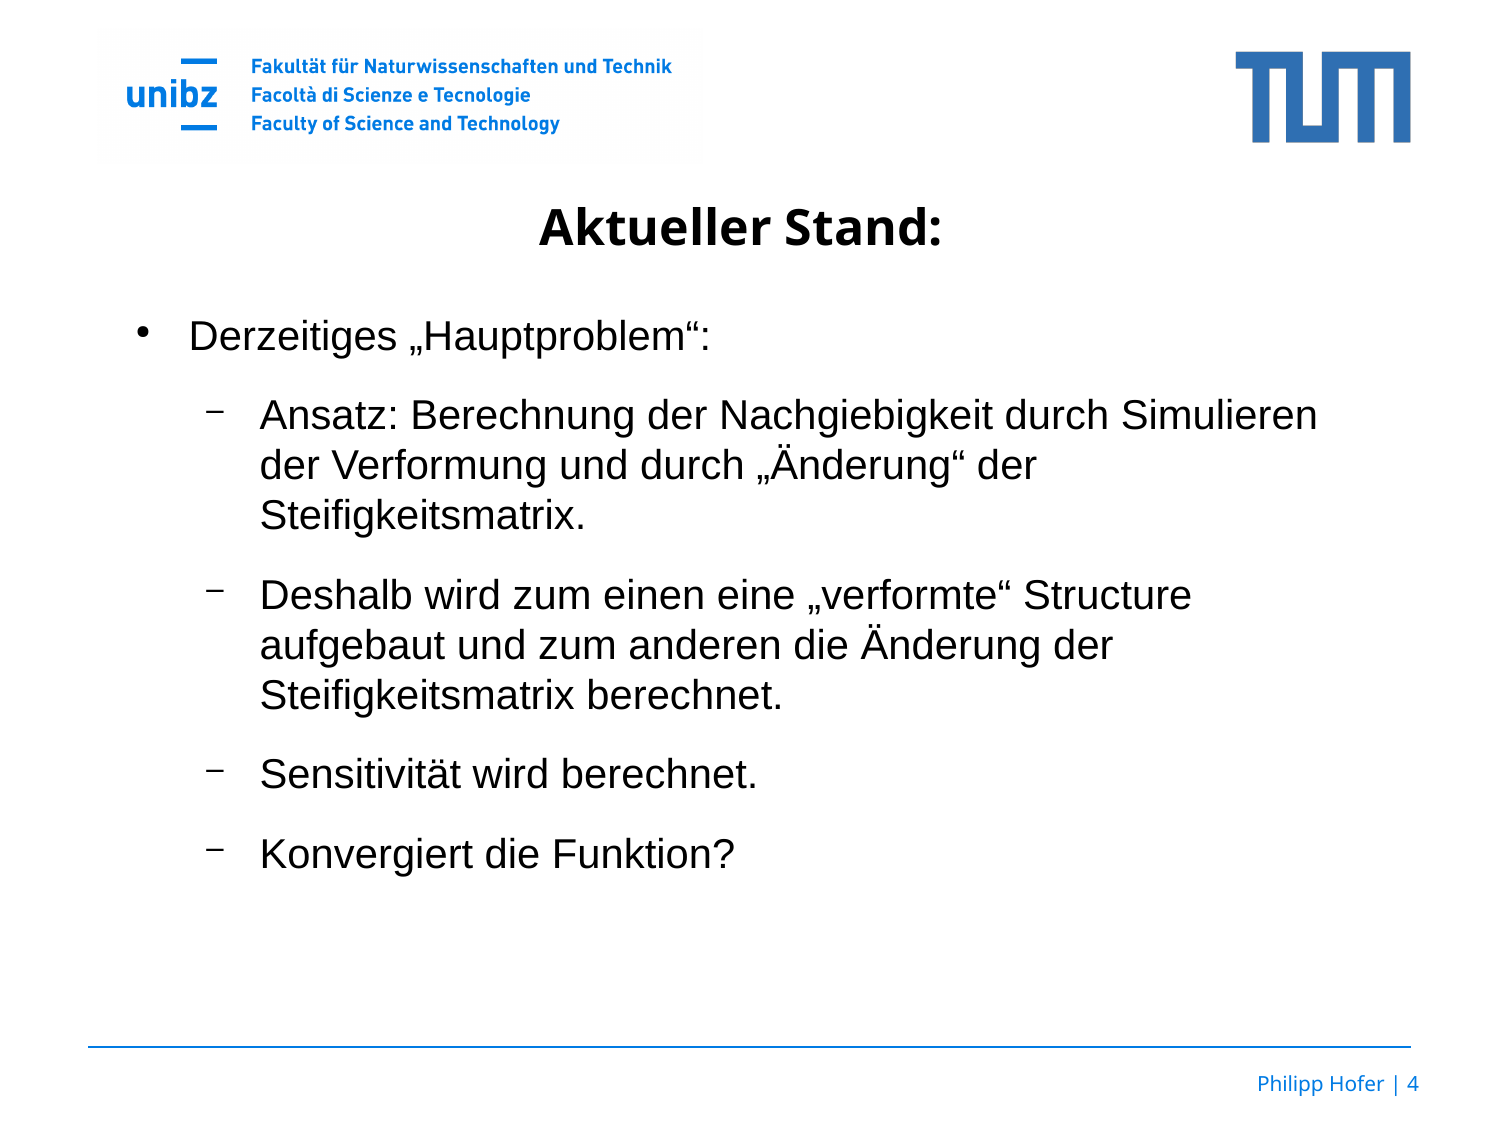

Aktueller Stand:
Derzeitiges „Hauptproblem“:
Ansatz: Berechnung der Nachgiebigkeit durch Simulieren der Verformung und durch „Änderung“ der Steifigkeitsmatrix.
Deshalb wird zum einen eine „verformte“ Structure aufgebaut und zum anderen die Änderung der Steifigkeitsmatrix berechnet.
Sensitivität wird berechnet.
Konvergiert die Funktion?